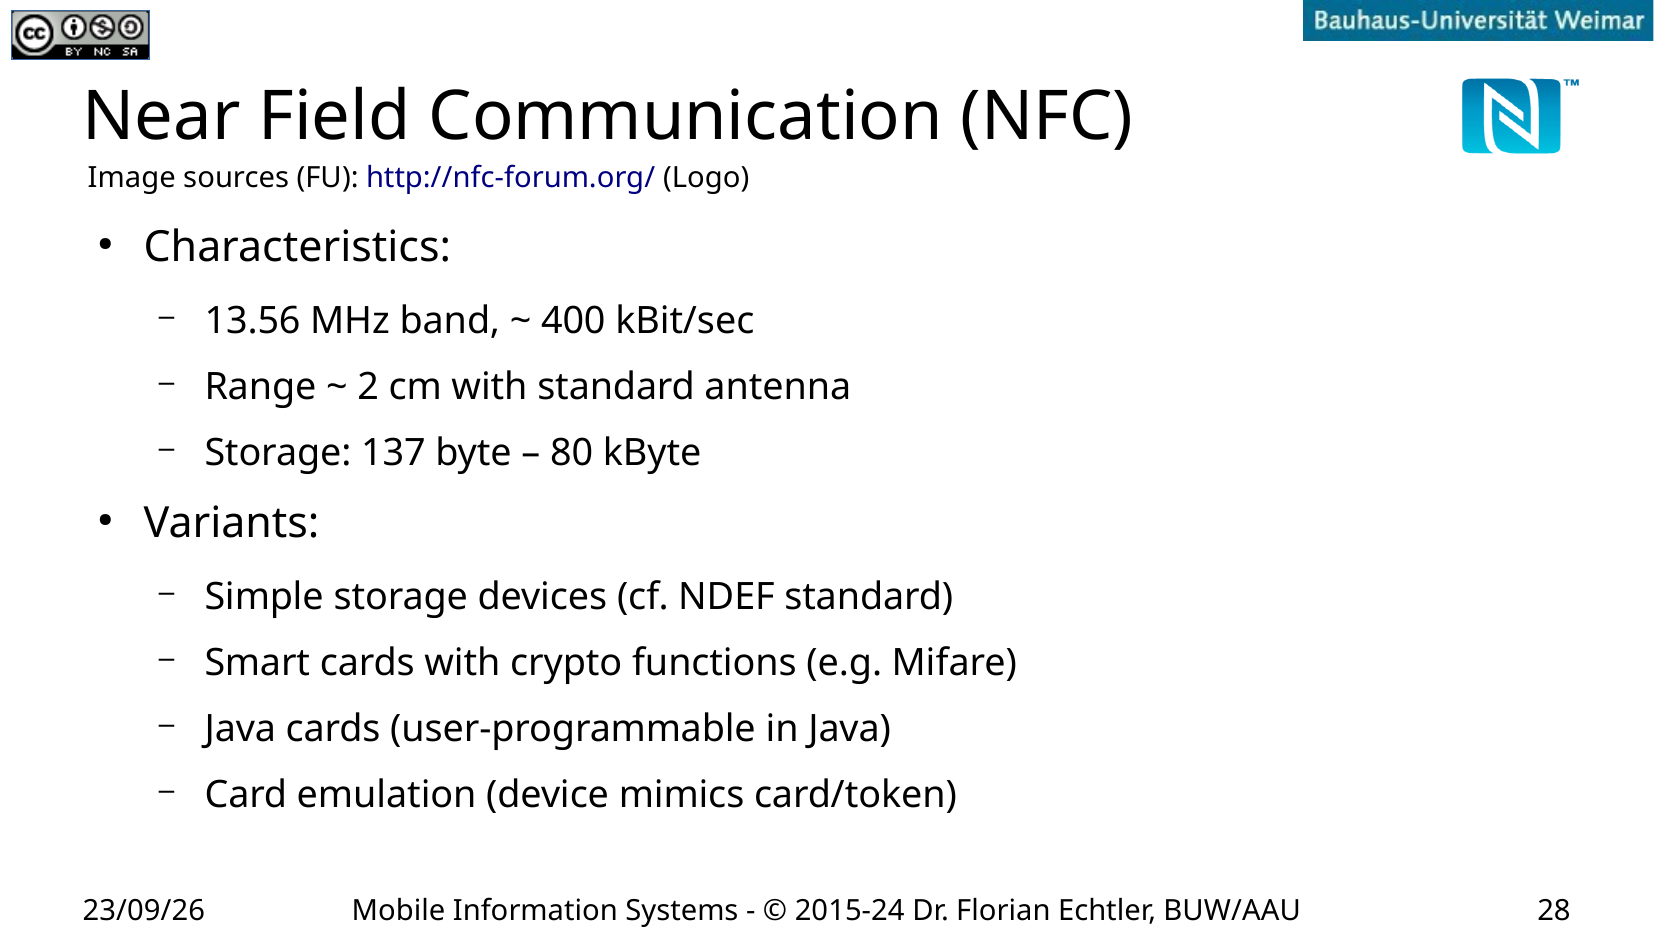

# Near Field Communication (NFC)
Image sources (FU): http://nfc-forum.org/ (Logo)
Characteristics:
13.56 MHz band, ~ 400 kBit/sec
Range ~ 2 cm with standard antenna
Storage: 137 byte – 80 kByte
Variants:
Simple storage devices (cf. NDEF standard)
Smart cards with crypto functions (e.g. Mifare)
Java cards (user-programmable in Java)
Card emulation (device mimics card/token)
Mobile Information Systems - © 2015-24 Dr. Florian Echtler, BUW/AAU
28